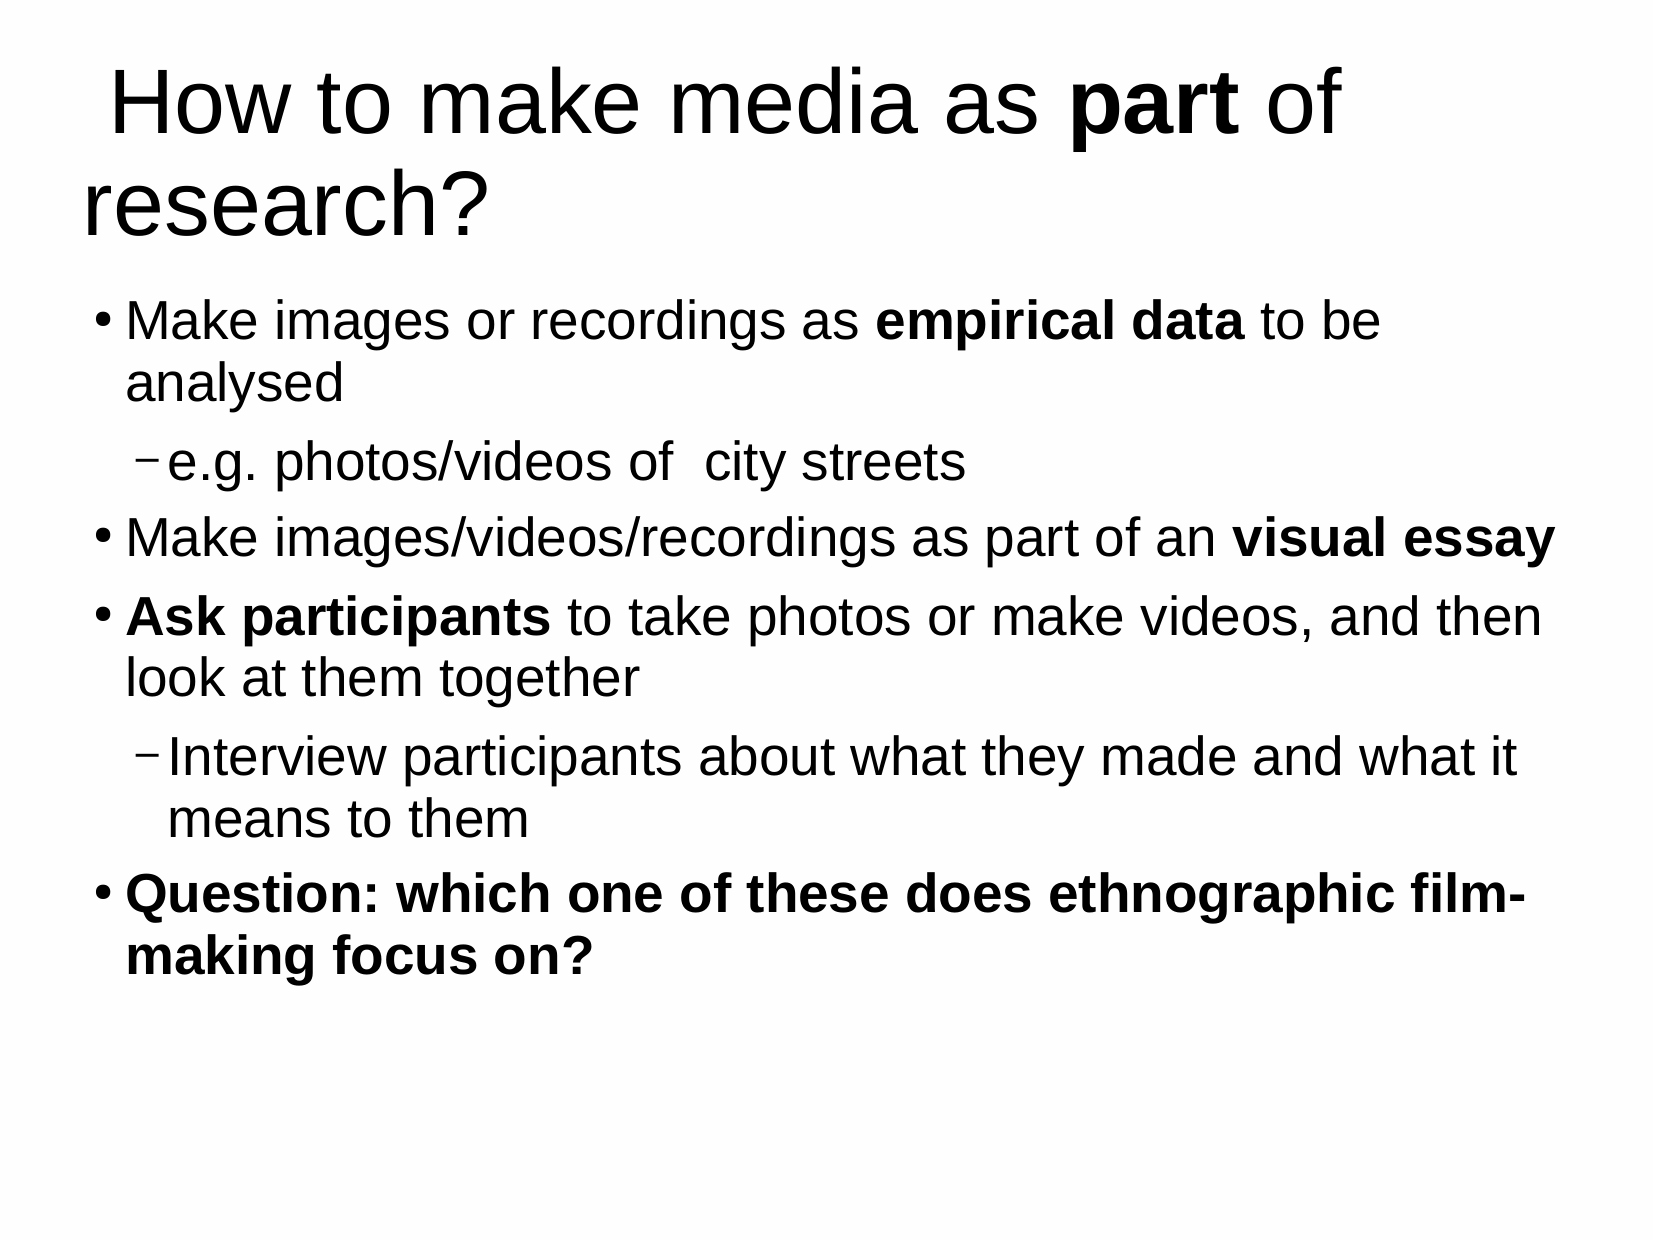

# How to make media as part of research?
Make images or recordings as empirical data to be analysed
e.g. photos/videos of city streets
Make images/videos/recordings as part of an visual essay
Ask participants to take photos or make videos, and then look at them together
Interview participants about what they made and what it means to them
Question: which one of these does ethnographic film-making focus on?